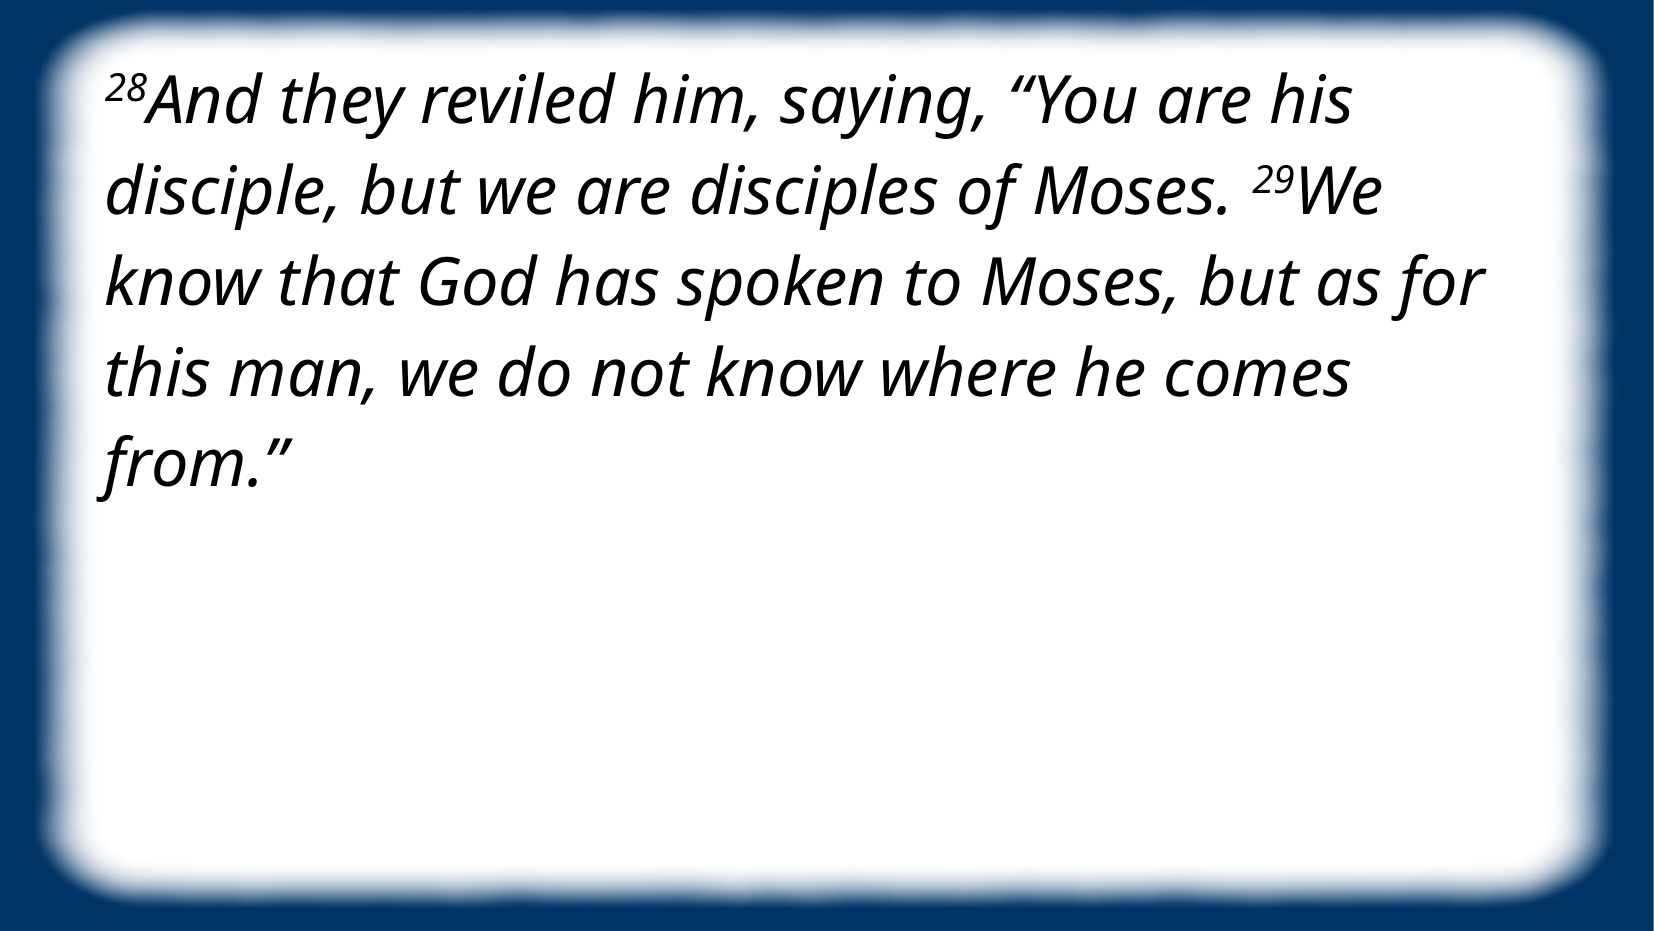

28And they reviled him, saying, “You are his disciple, but we are disciples of Moses. 29We know that God has spoken to Moses, but as for this man, we do not know where he comes from.”